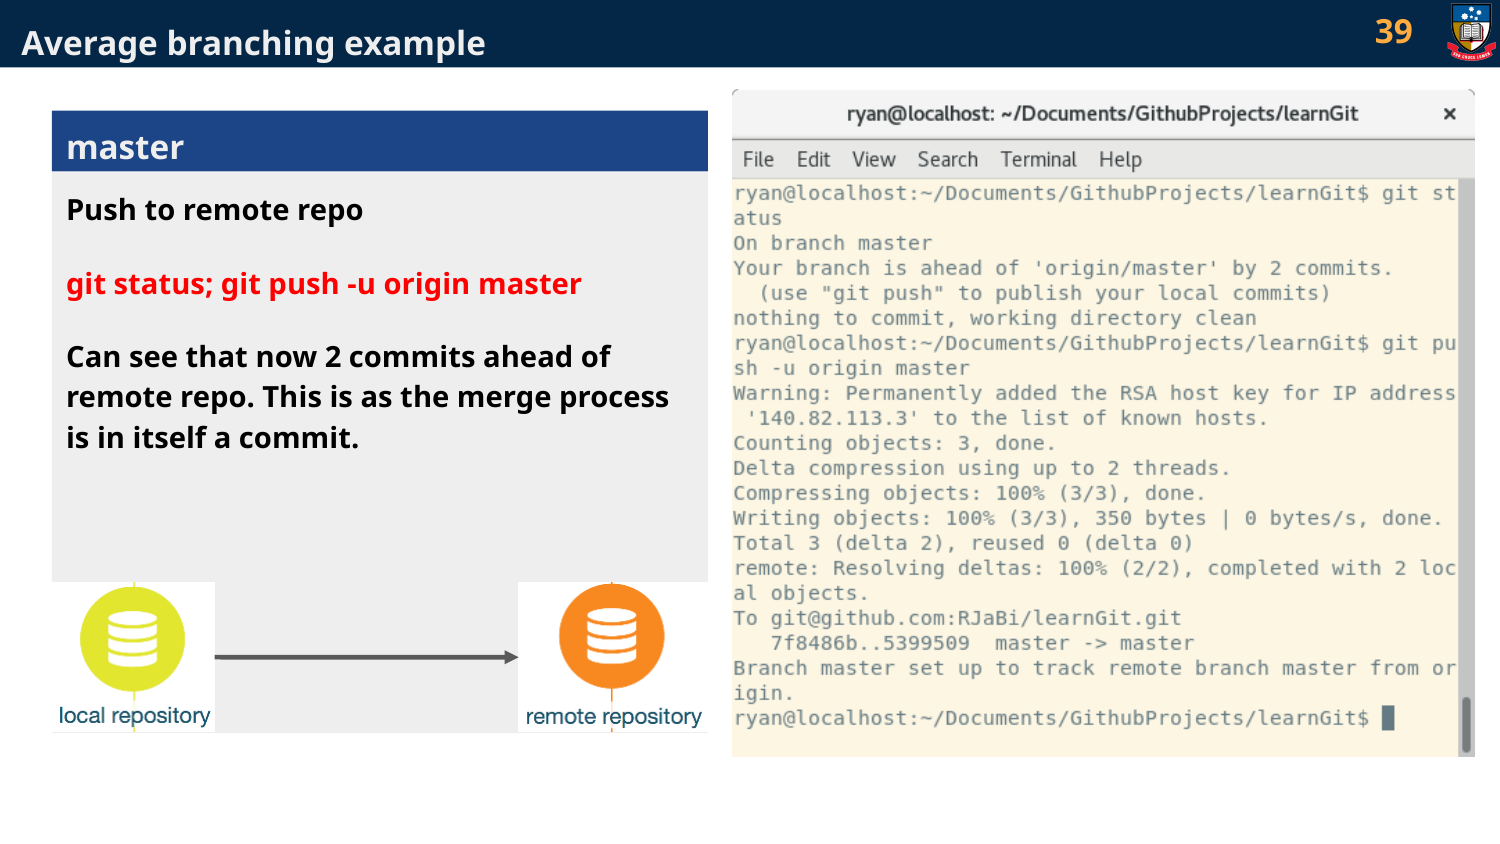

Average branching example
# master
Push to remote repo
git status; git push -u origin master
Can see that now 2 commits ahead of remote repo. This is as the merge process is in itself a commit.